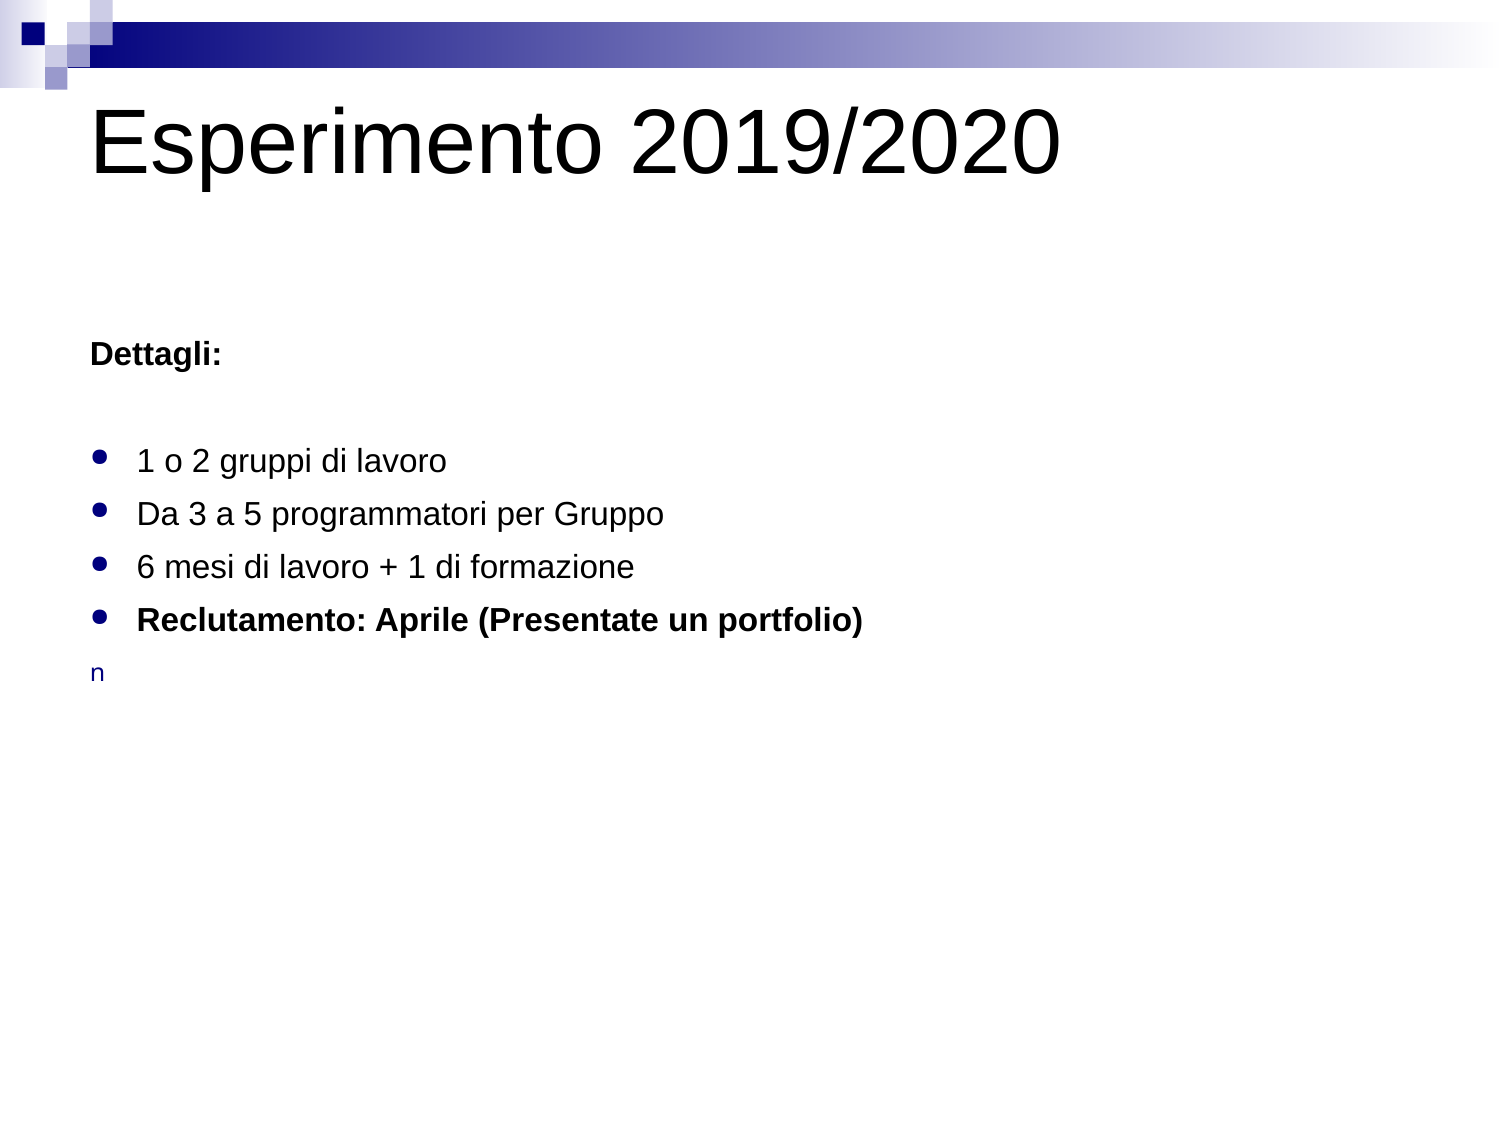

# Esperimento 2019/2020
Dettagli:
1 o 2 gruppi di lavoro
Da 3 a 5 programmatori per Gruppo
6 mesi di lavoro + 1 di formazione
Reclutamento: Aprile (Presentate un portfolio)